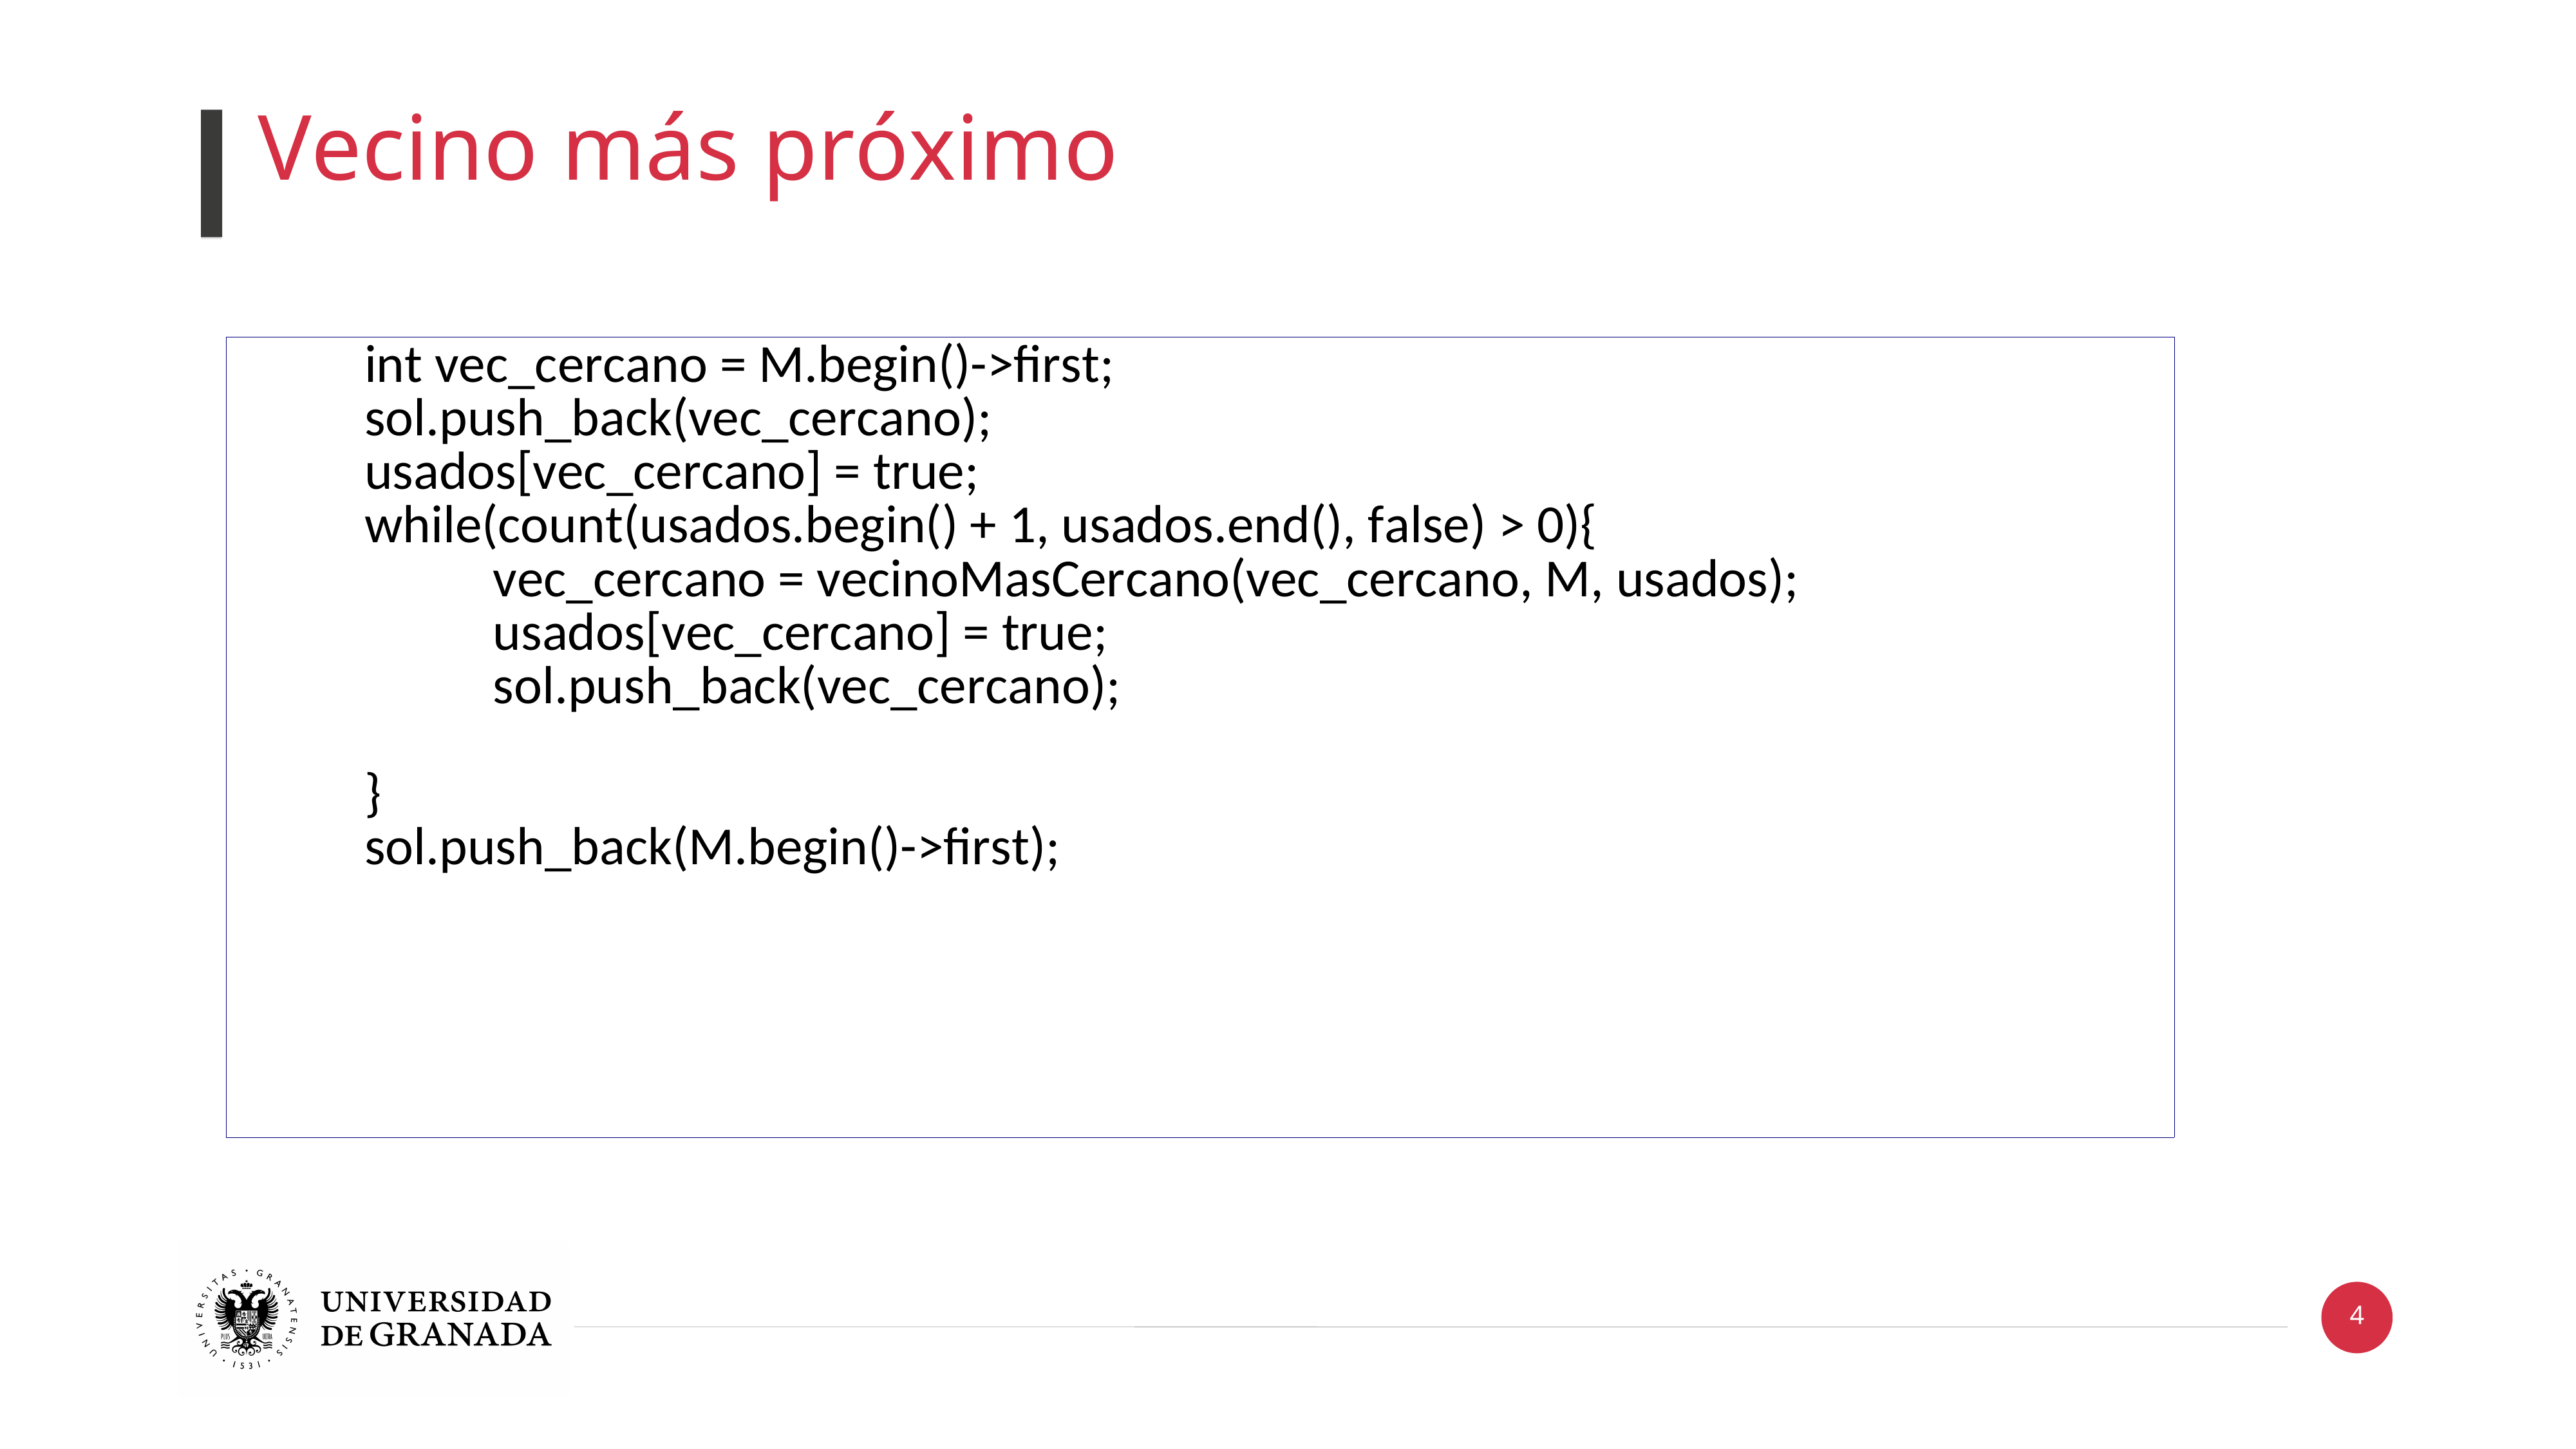

Vecino más próximo
| int vec\_cercano = M.begin()->first; sol.push\_back(vec\_cercano); usados[vec\_cercano] = true; while(count(usados.begin() + 1, usados.end(), false) > 0){ vec\_cercano = vecinoMasCercano(vec\_cercano, M, usados); usados[vec\_cercano] = true; sol.push\_back(vec\_cercano); } sol.push\_back(M.begin()->first); |
| --- |